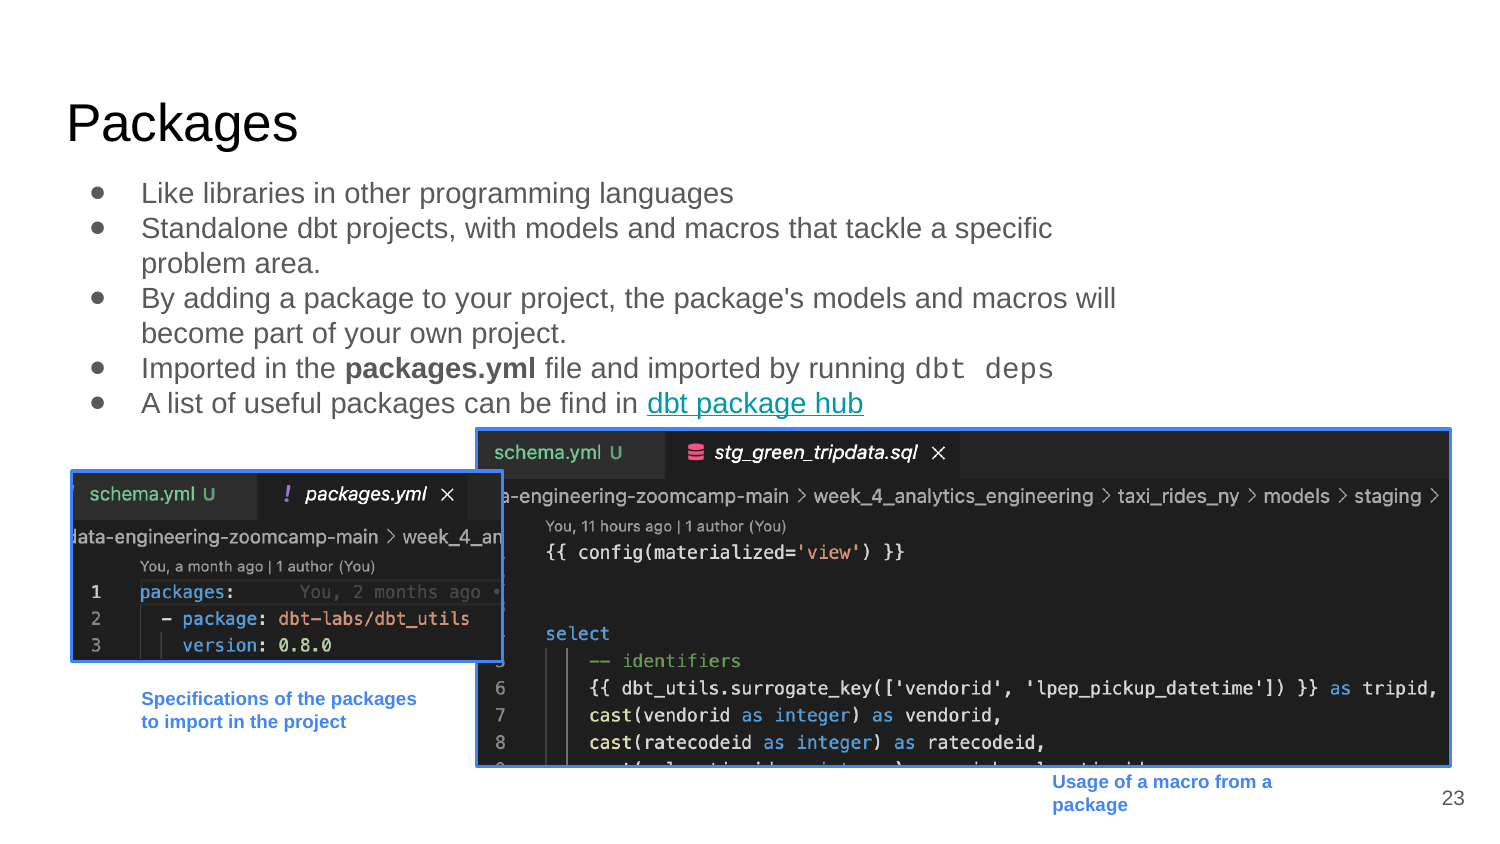

# Packages
Like libraries in other programming languages
Standalone dbt projects, with models and macros that tackle a specific problem area.
By adding a package to your project, the package's models and macros will become part of your own project.
Imported in the packages.yml file and imported by running dbt deps
A list of useful packages can be find in dbt package hub
Specifications of the packages to import in the project
Usage of a macro from a package